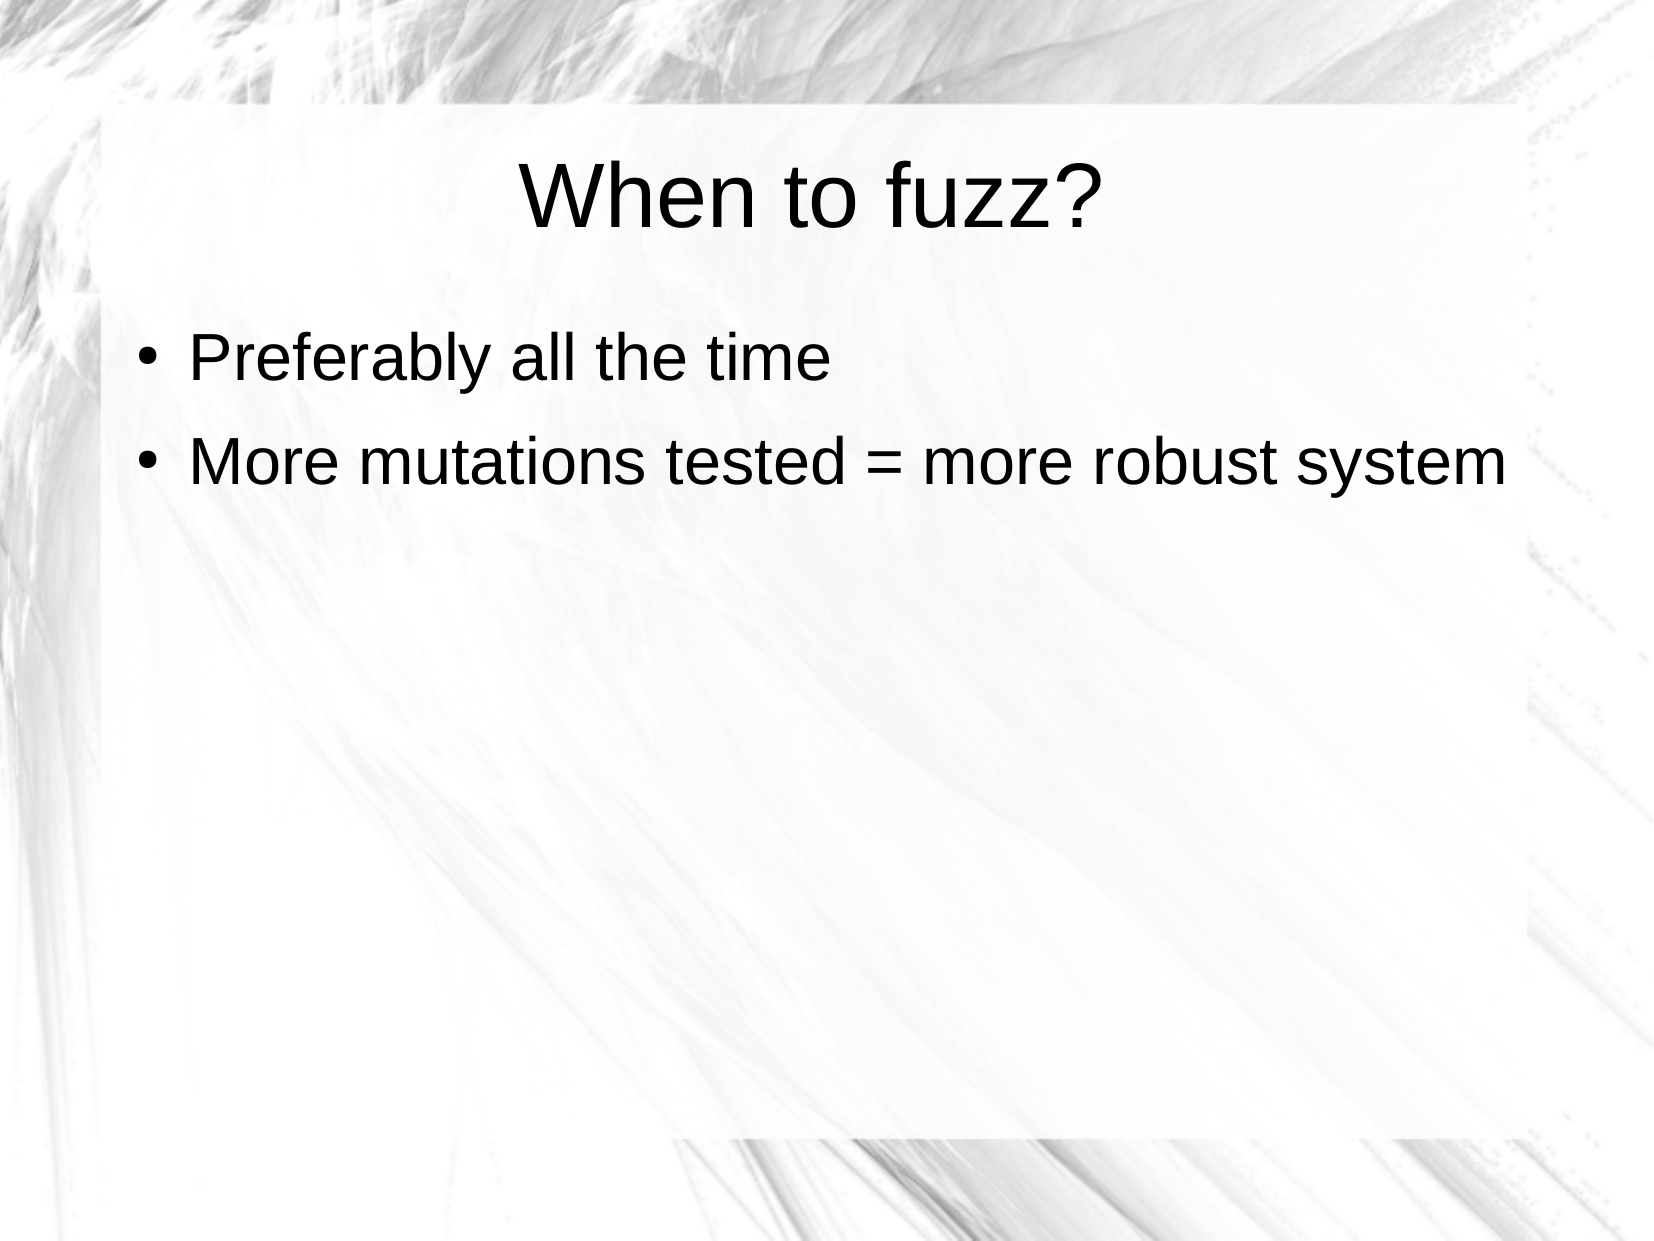

# When to fuzz?
Preferably all the time
More mutations tested = more robust system